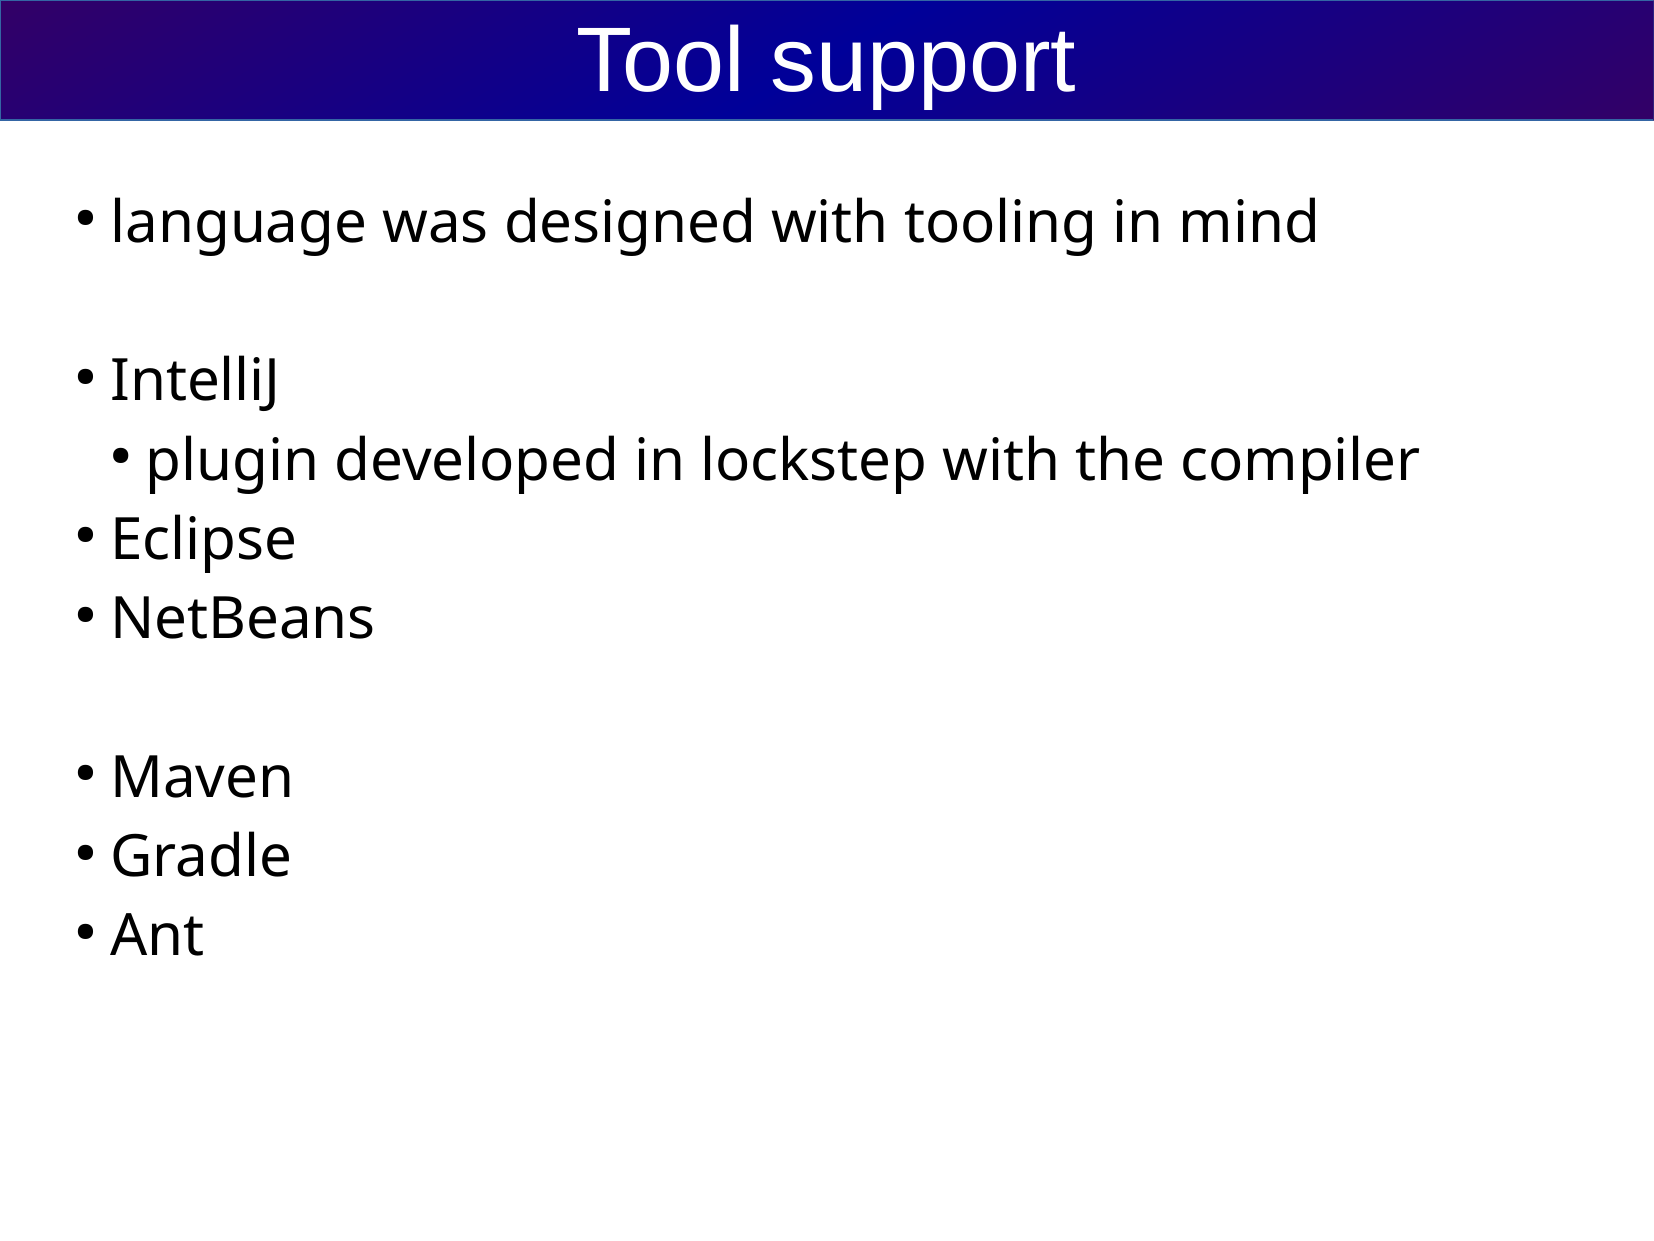

# Tool support
language was designed with tooling in mind
IntelliJ
plugin developed in lockstep with the compiler
Eclipse
NetBeans
Maven
Gradle
Ant